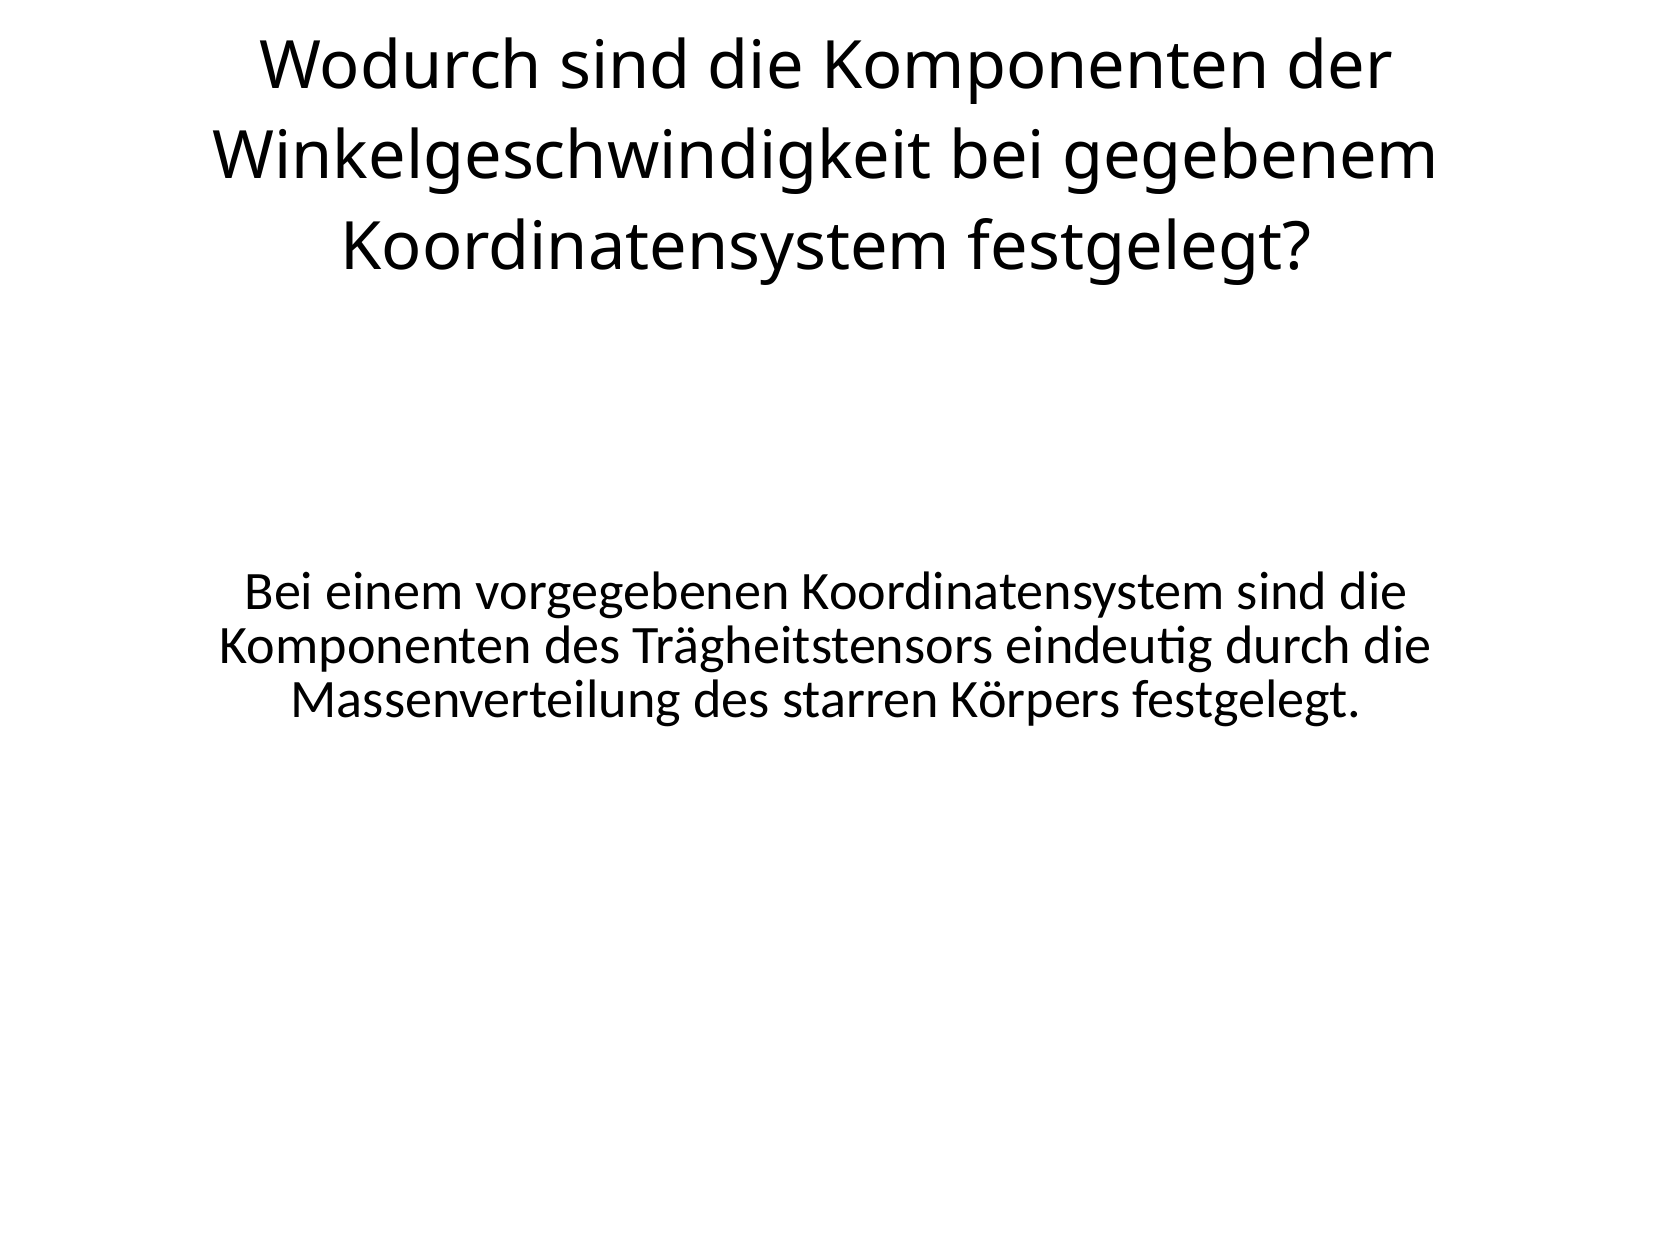

# Wodurch sind die Komponenten der Winkelgeschwindigkeit bei gegebenem Koordinatensystem festgelegt?
Bei einem vorgegebenen Koordinatensystem sind die Komponenten des Trägheitstensors eindeutig durch die Massenverteilung des starren Körpers festgelegt.